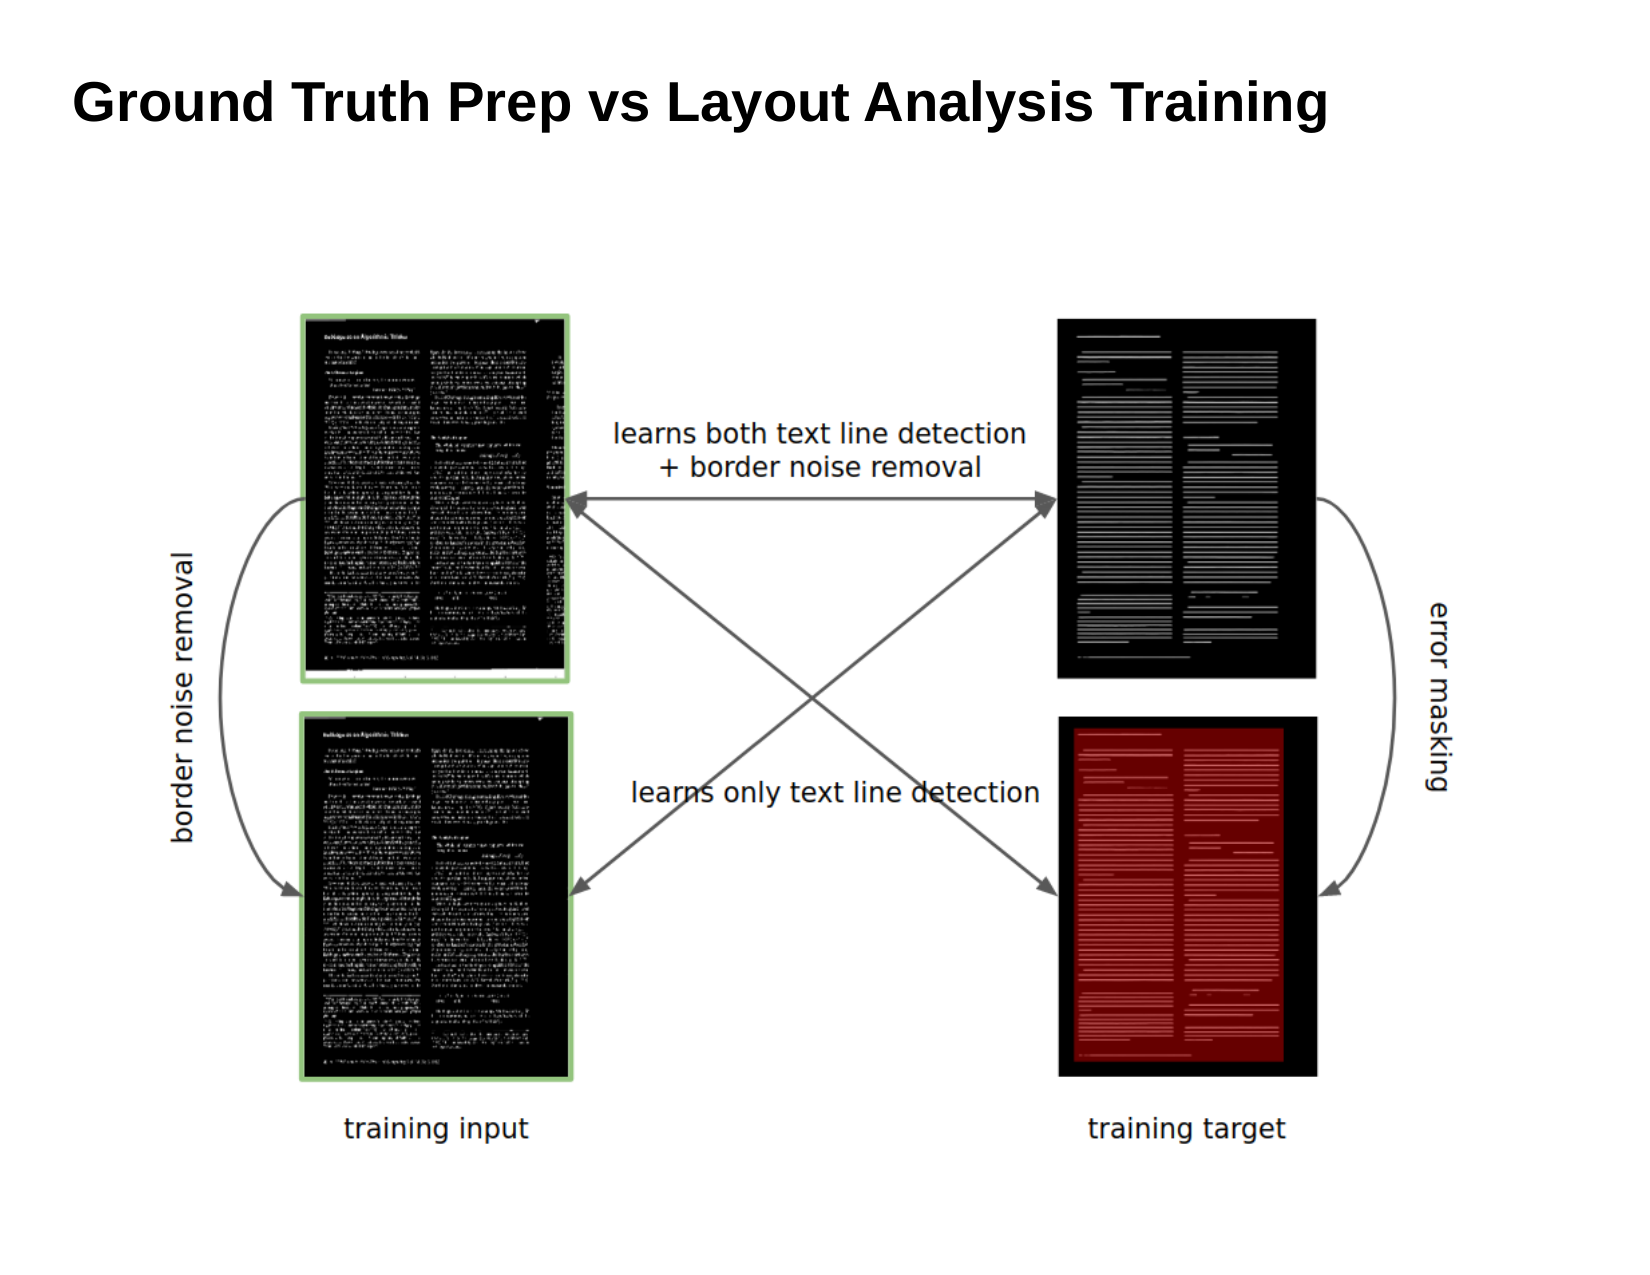

# Ground Truth Prep vs Layout Analysis Training